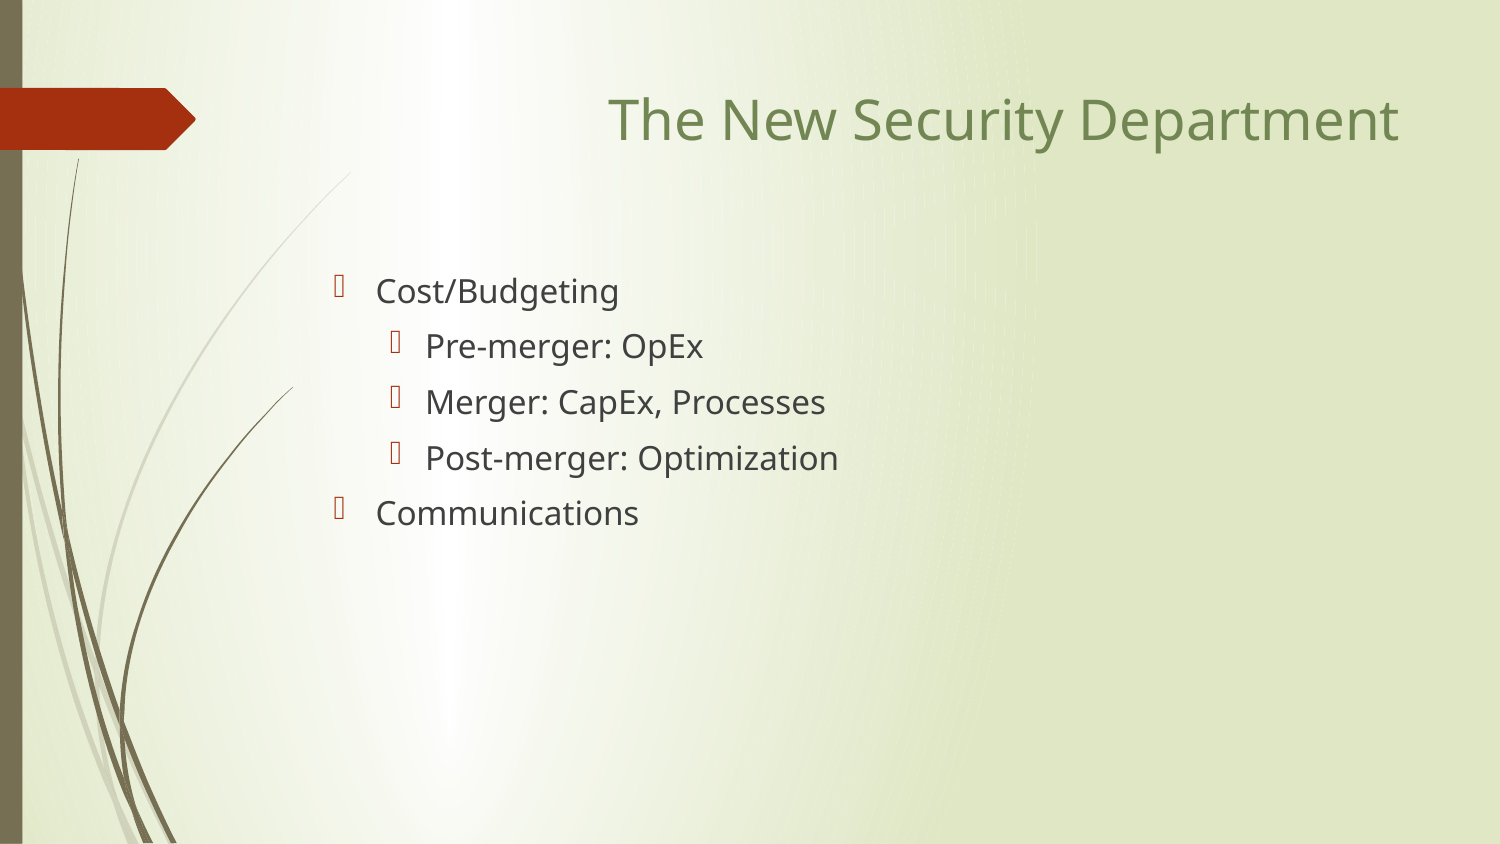

# The New Security Department
Cost/Budgeting
Pre-merger: OpEx
Merger: CapEx, Processes
Post-merger: Optimization
Communications